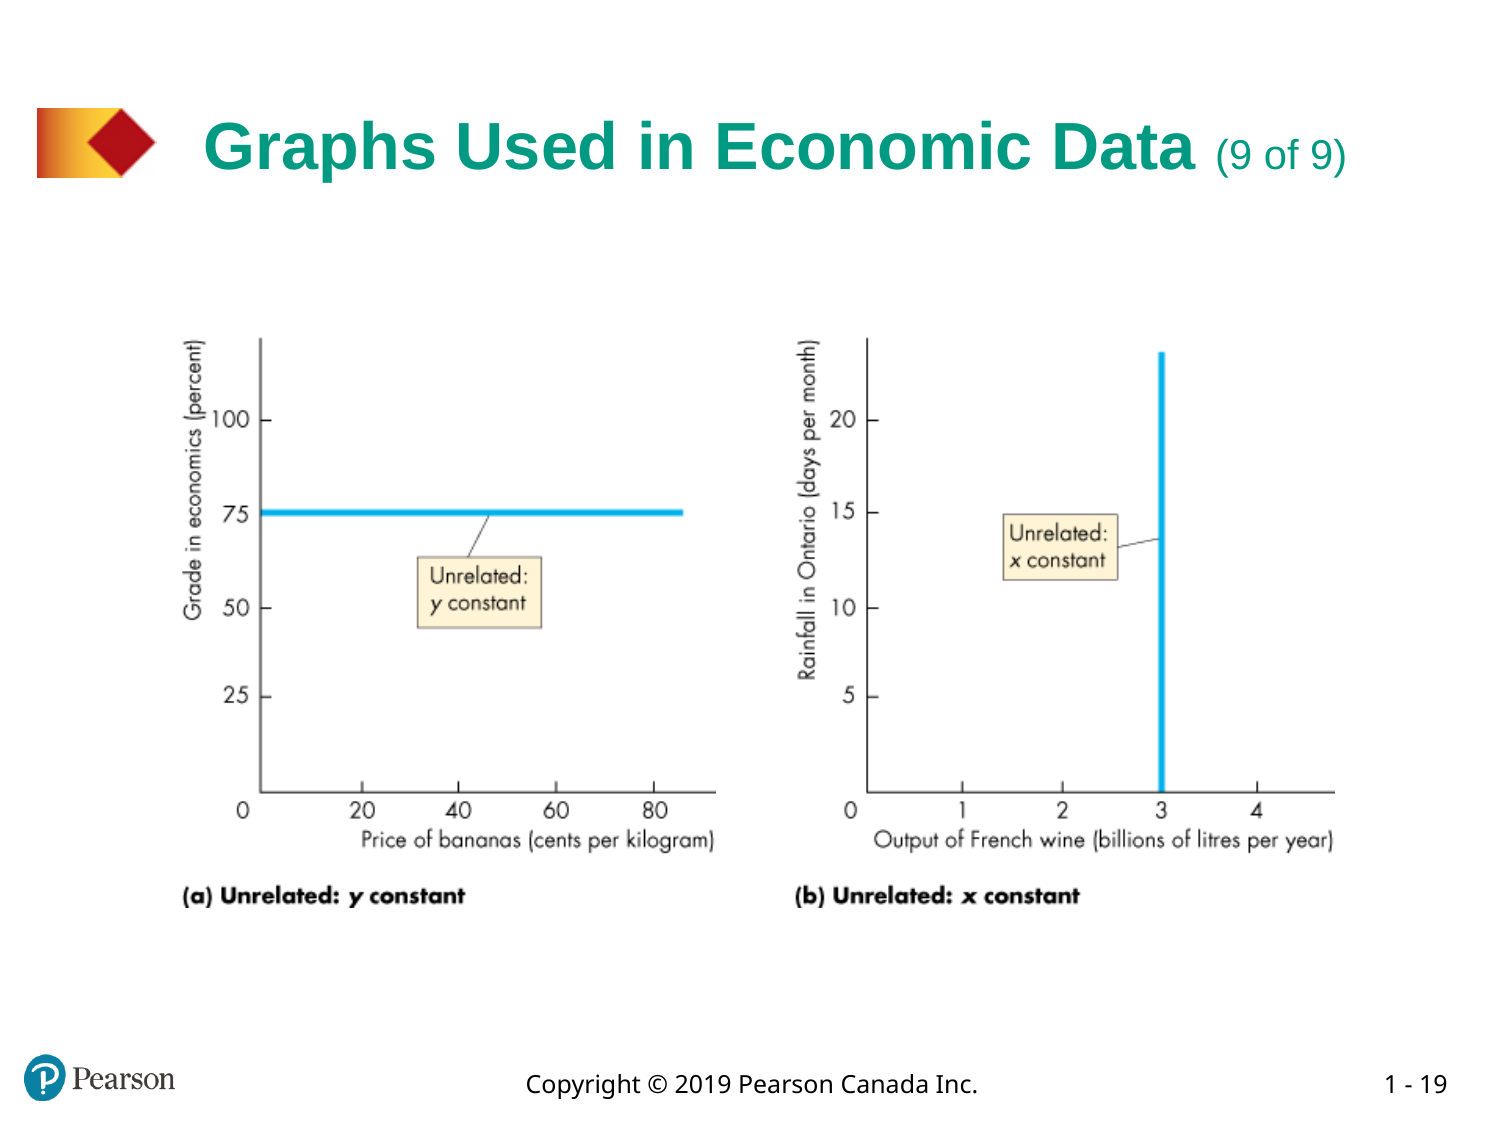

# Graphs Used in Economic Data (9 of 9)